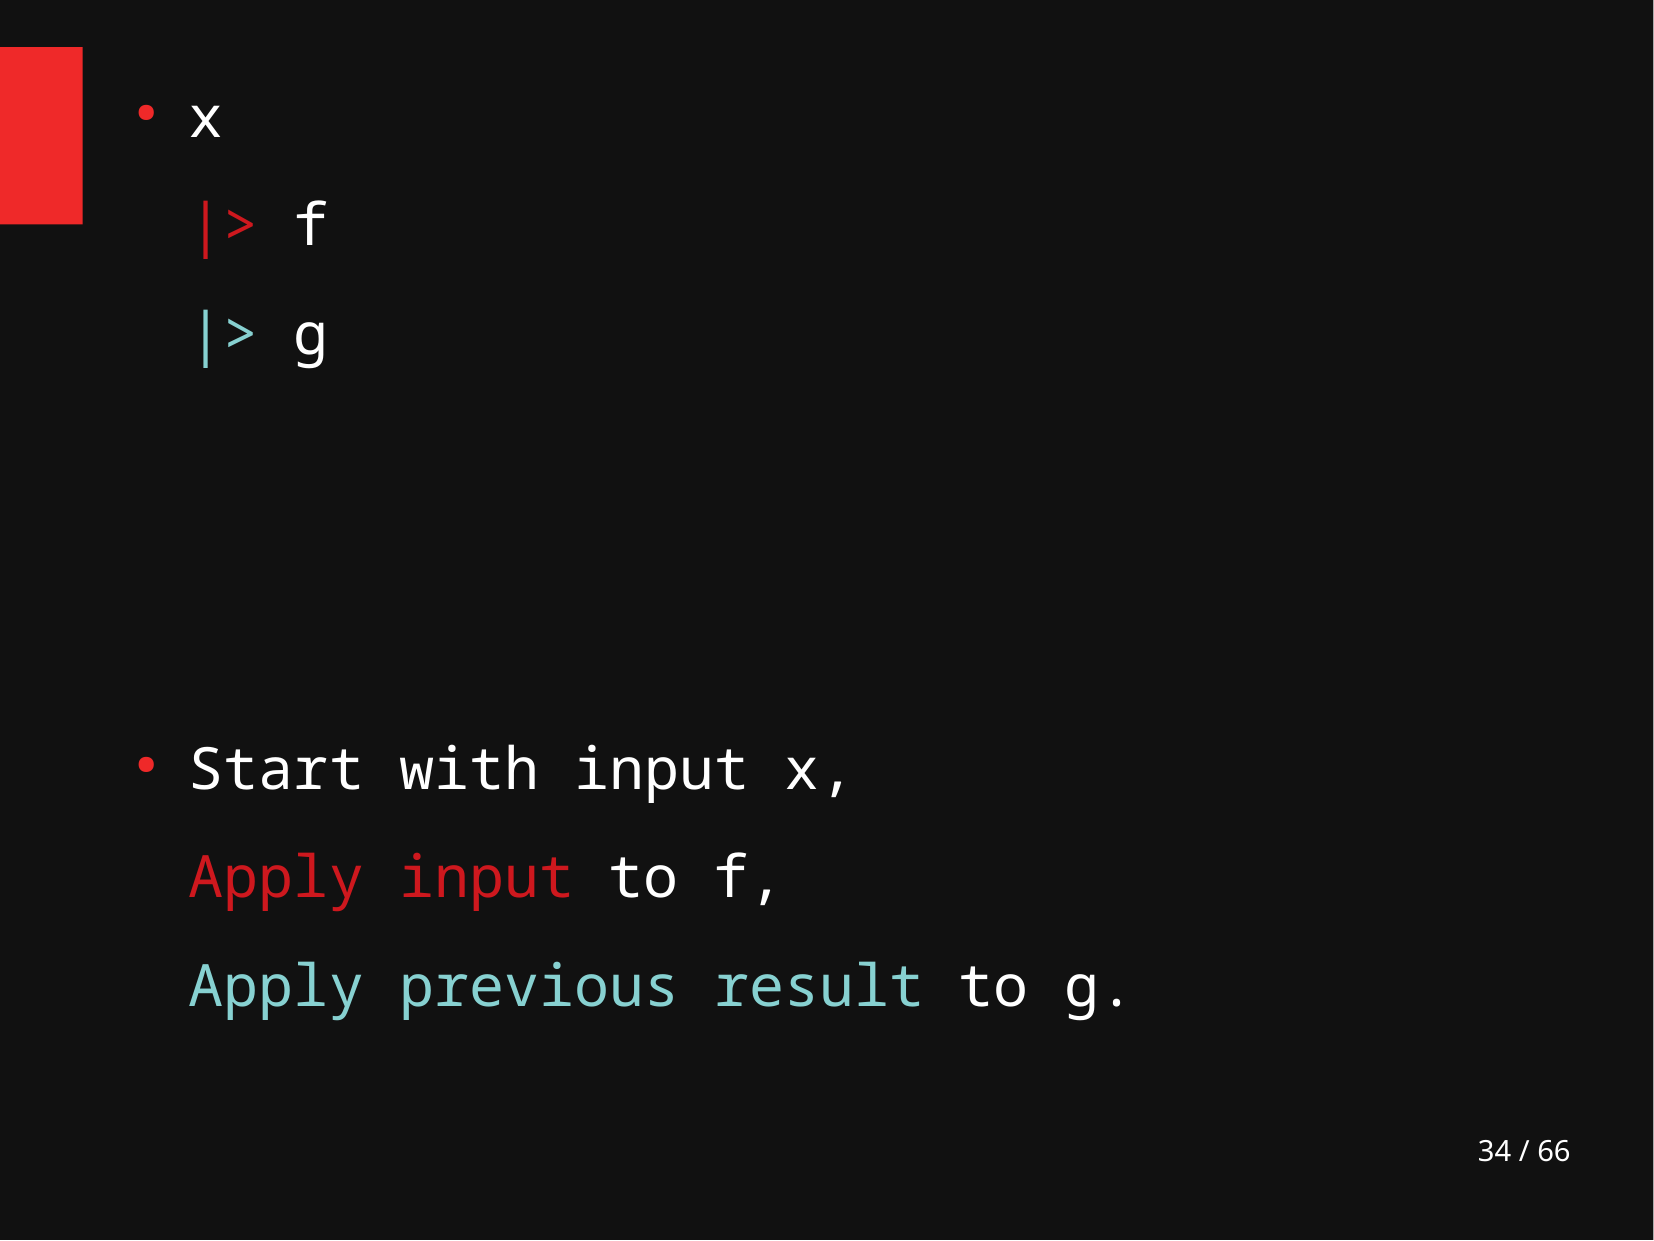

# x
|> f
|> g
Start with input x,
Apply input to f,
Apply previous result to g.
34